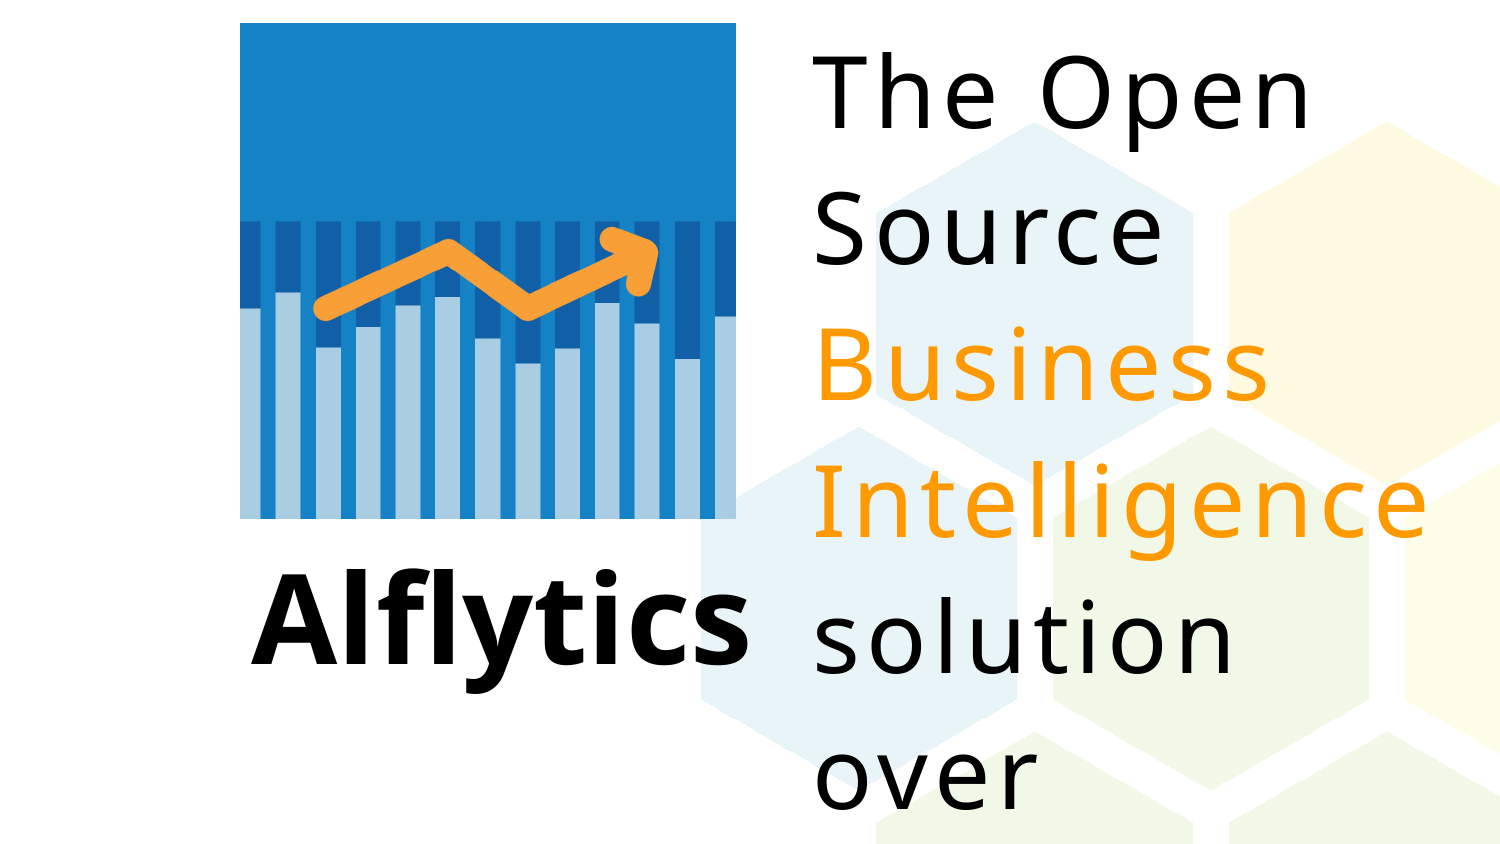

The Open Source Business Intelligence solution over Alfresco
Alflytics